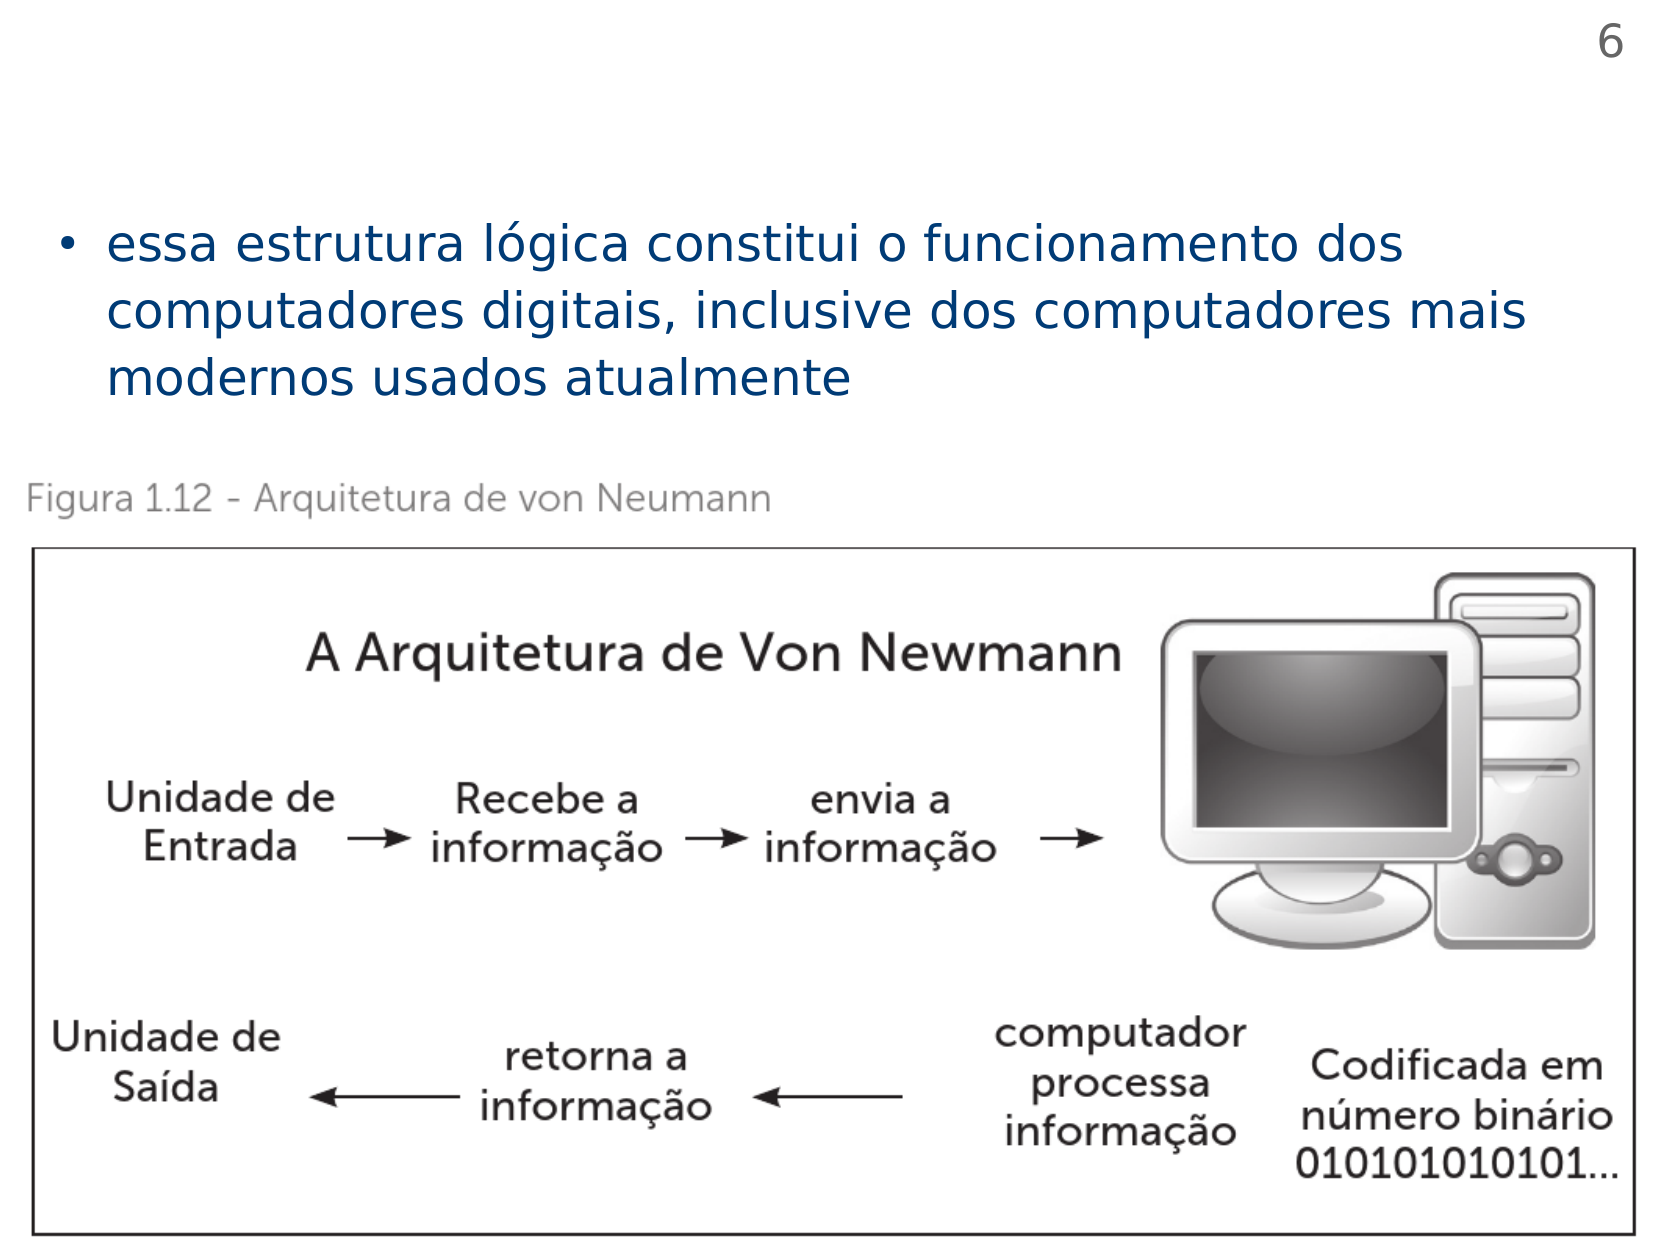

6
#
essa estrutura lógica constitui o funcionamento dos computadores digitais, inclusive dos computadores mais modernos usados atualmente